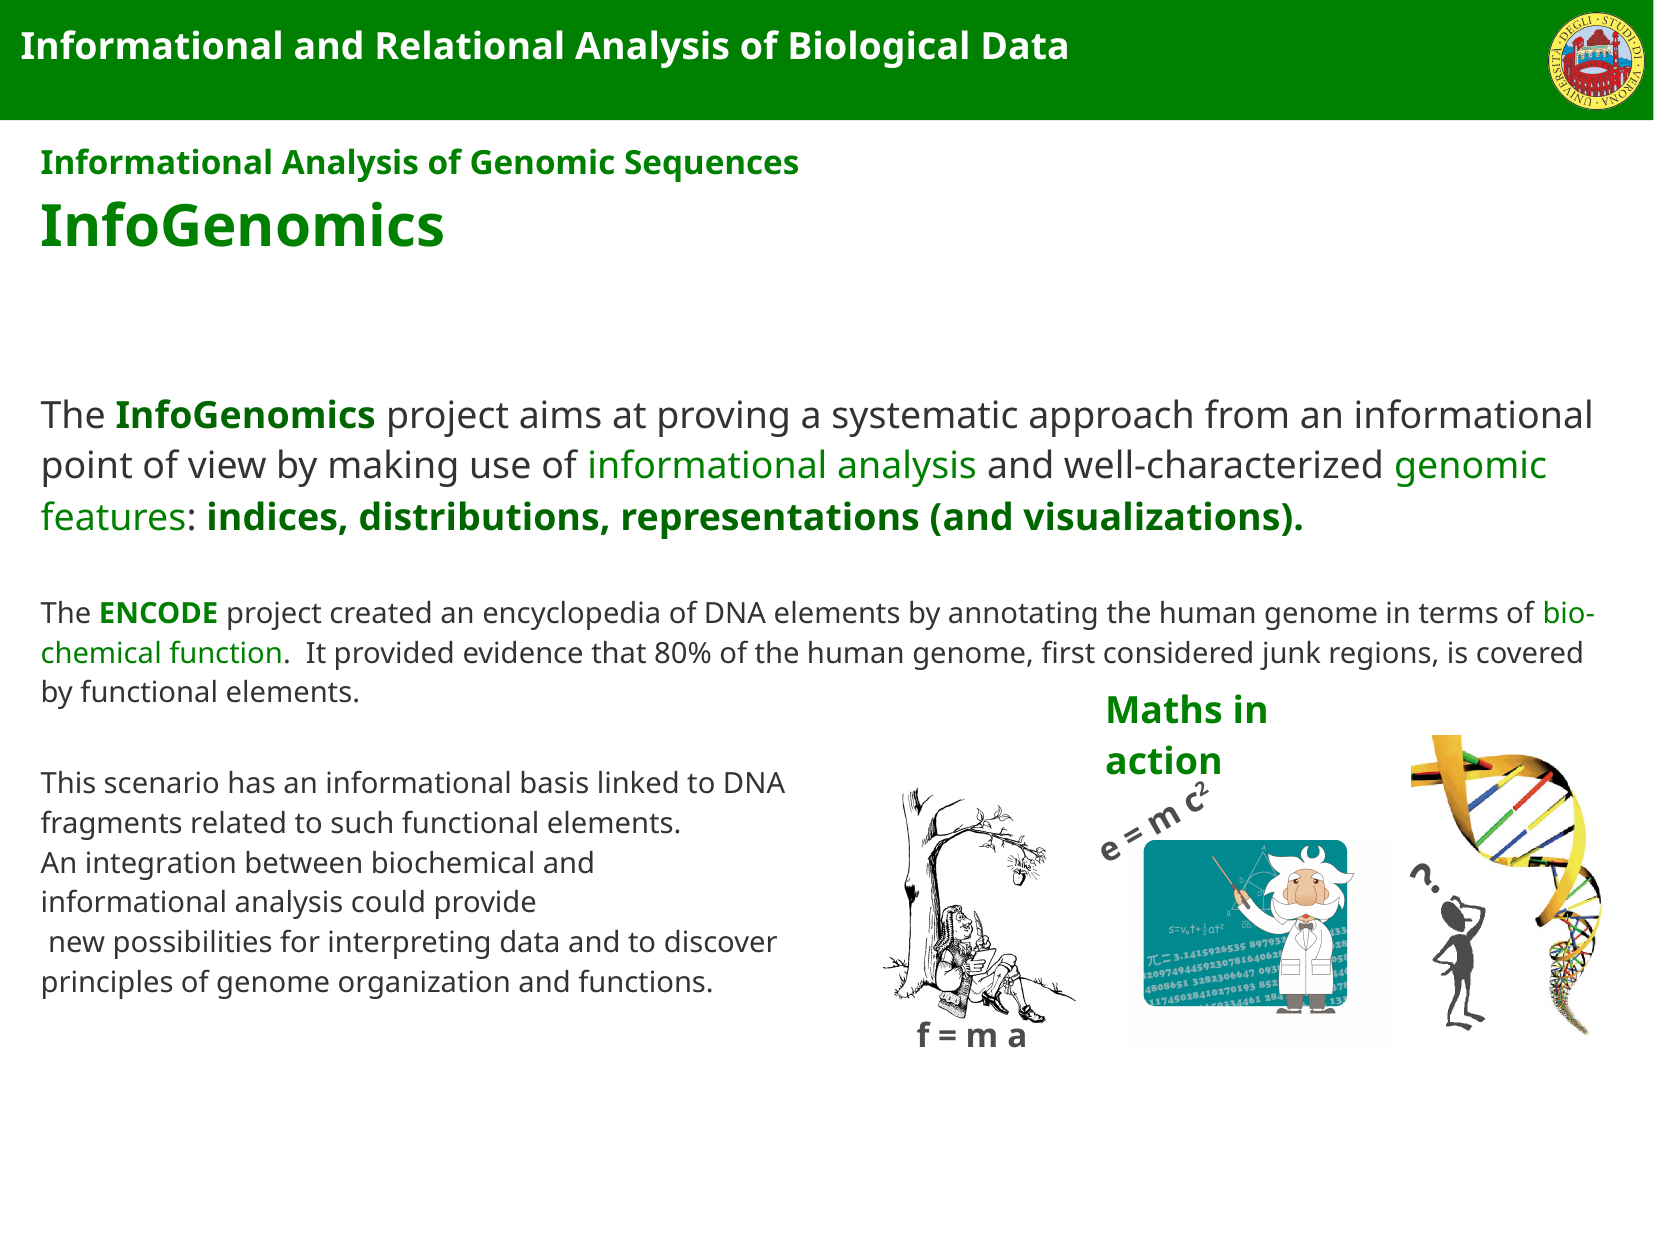

Informational and Relational Analysis of Biological Data
Informational Analysis of Genomic Sequences
InfoGenomics
The InfoGenomics project aims at proving a systematic approach from an informational point of view by making use of informational analysis and well-characterized genomic features: indices, distributions, representations (and visualizations).
The ENCODE project created an encyclopedia of DNA elements by annotating the human genome in terms of bio-chemical function. It provided evidence that 80% of the human genome, first considered junk regions, is covered by functional elements.
This scenario has an informational basis linked to DNA
fragments related to such functional elements.
An integration between biochemical and
informational analysis could provide
 new possibilities for interpreting data and to discover
principles of genome organization and functions.
Manca, V.: Infobiotics: information in biotic systems. Springer (2013)
Bonnici, V., Manca, V.: Recurrence Distance Distributions in Computational Genomics. AJBCB (2015)
Bonnici, V., Manca, V.: Infogenomics Tools: A Computational Suite for Informational Analyses of Genomes. JBPR (2015).
Castellini, A., Franco, G., Manca, V.: A dictionary based informational genome analysis. BMC Genomics, 13, 485 (2012)
The Encode Project Consortium: An integrated encyclopedia of DNA elements in the human genome. Nature 489, 57–72 (2012)
Maths in action
e = m c2
?
f = m a